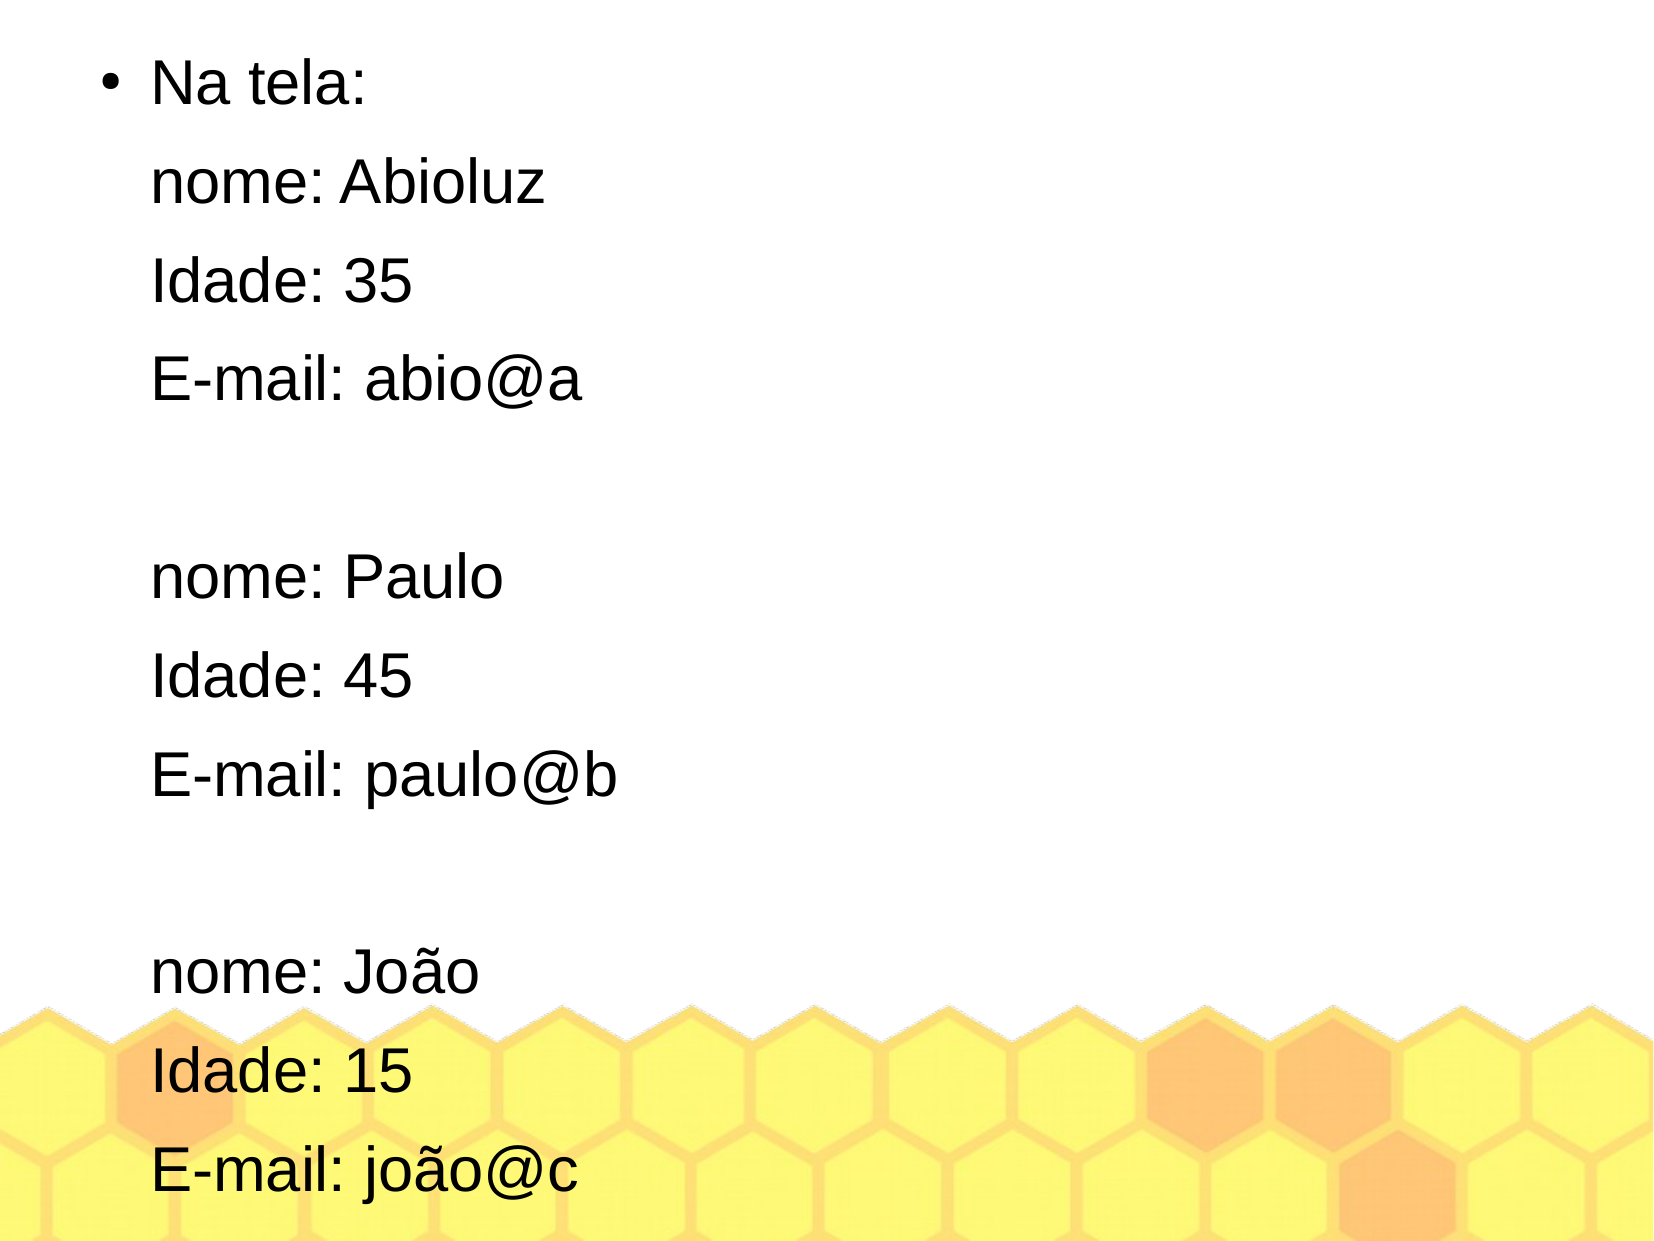

# Na tela:
nome: Abioluz
Idade: 35
E-mail: abio@a
nome: Paulo
Idade: 45
E-mail: paulo@b
nome: João
Idade: 15
E-mail: joão@c